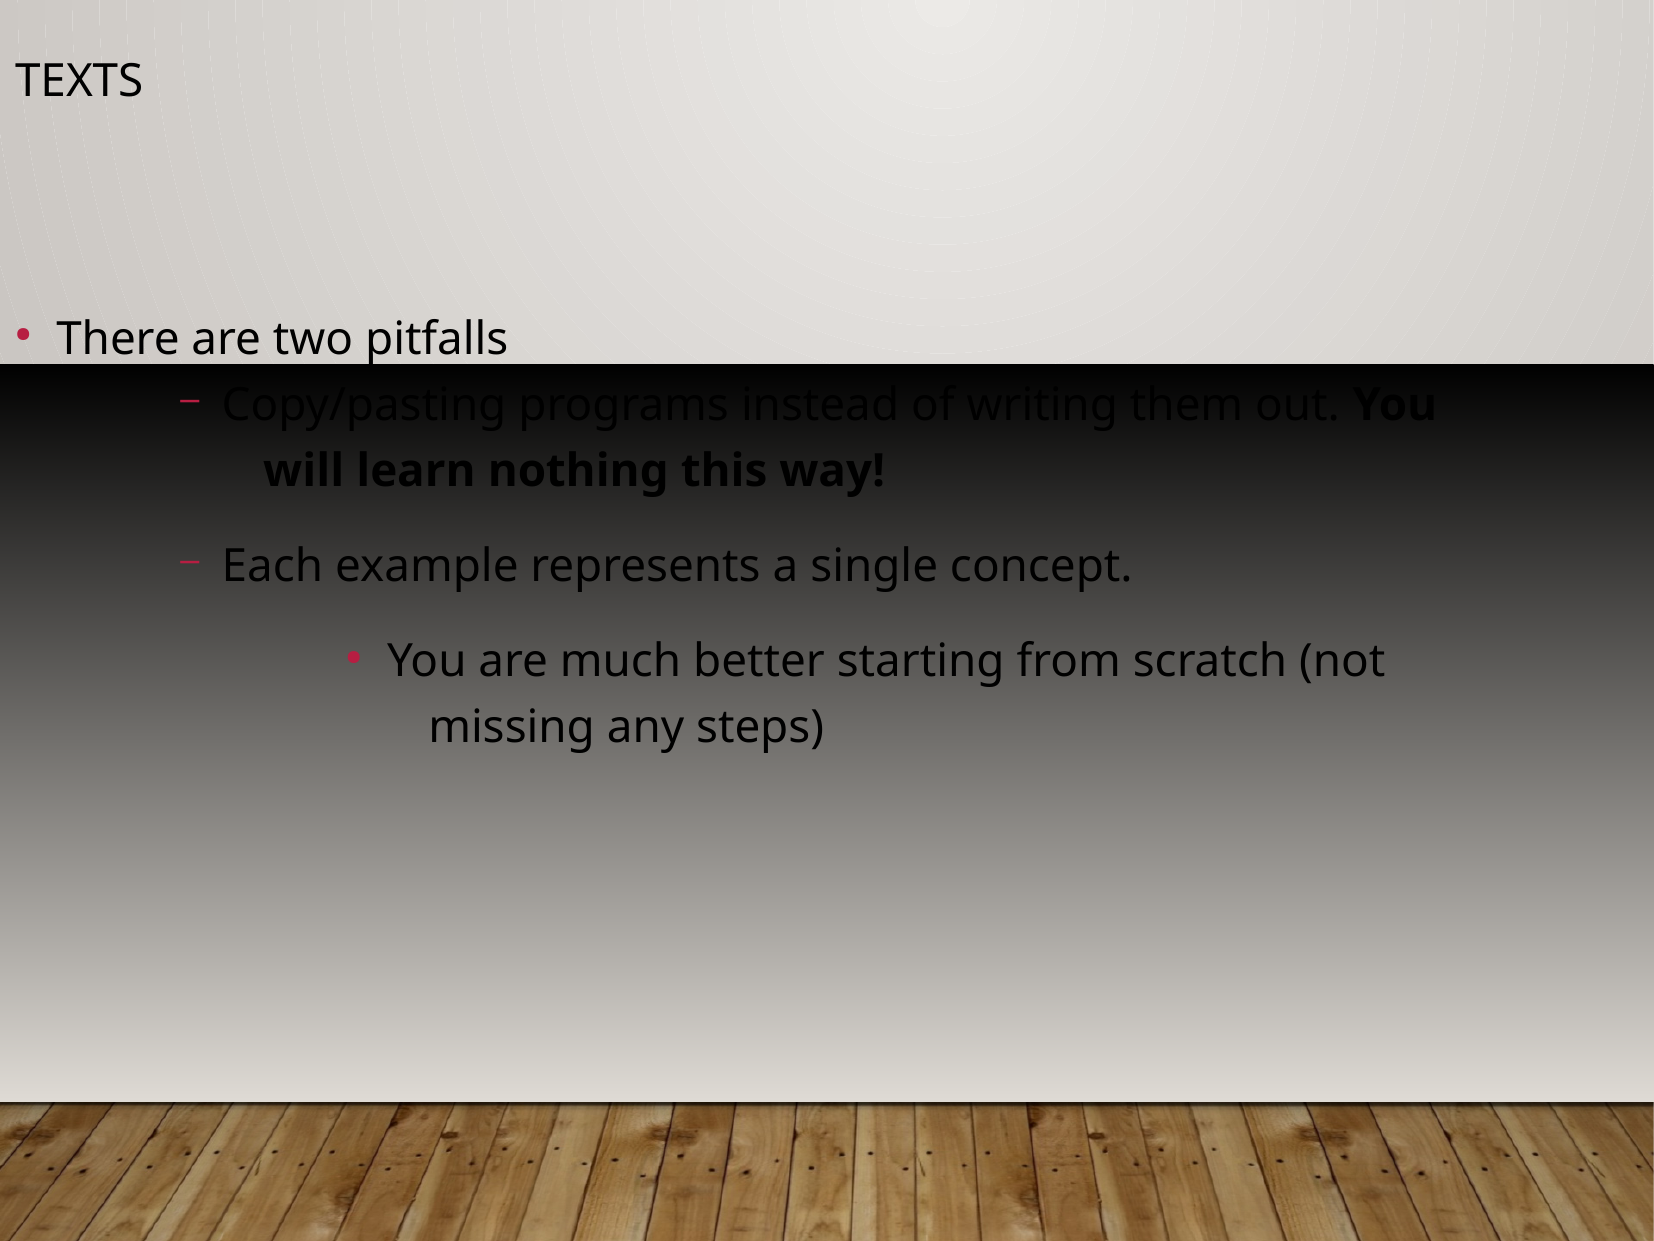

# TextS
There are two pitfalls
Copy/pasting programs instead of writing them out. You will learn nothing this way!
Each example represents a single concept.
You are much better starting from scratch (not missing any steps)